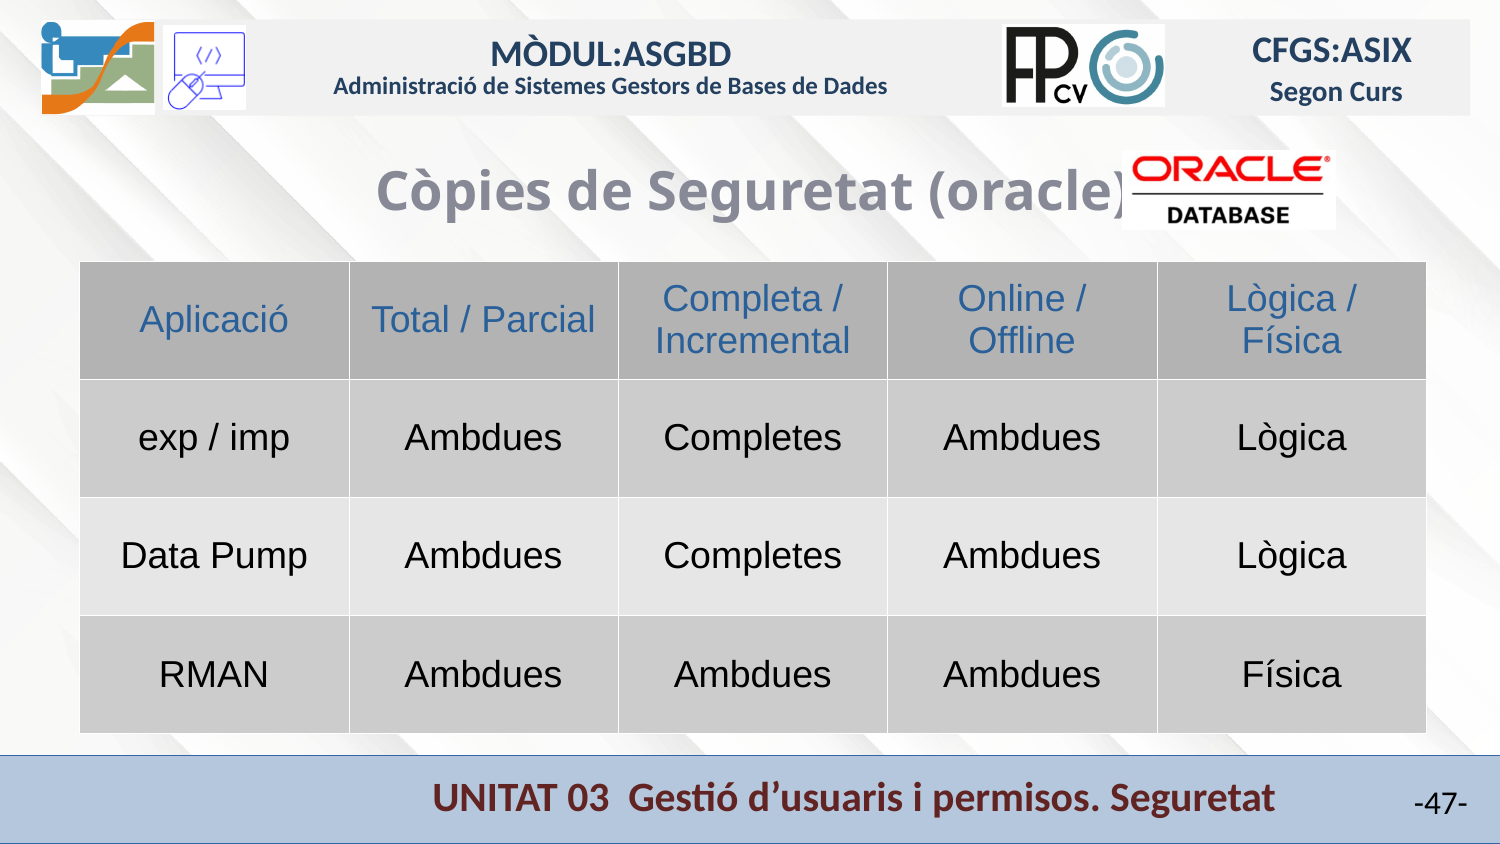

# Còpies de Seguretat (oracle)
| Aplicació | Total / Parcial | Completa / Incremental | Online / Offline | Lògica / Física |
| --- | --- | --- | --- | --- |
| exp / imp | Ambdues | Completes | Ambdues | Lògica |
| Data Pump | Ambdues | Completes | Ambdues | Lògica |
| RMAN | Ambdues | Ambdues | Ambdues | Física |